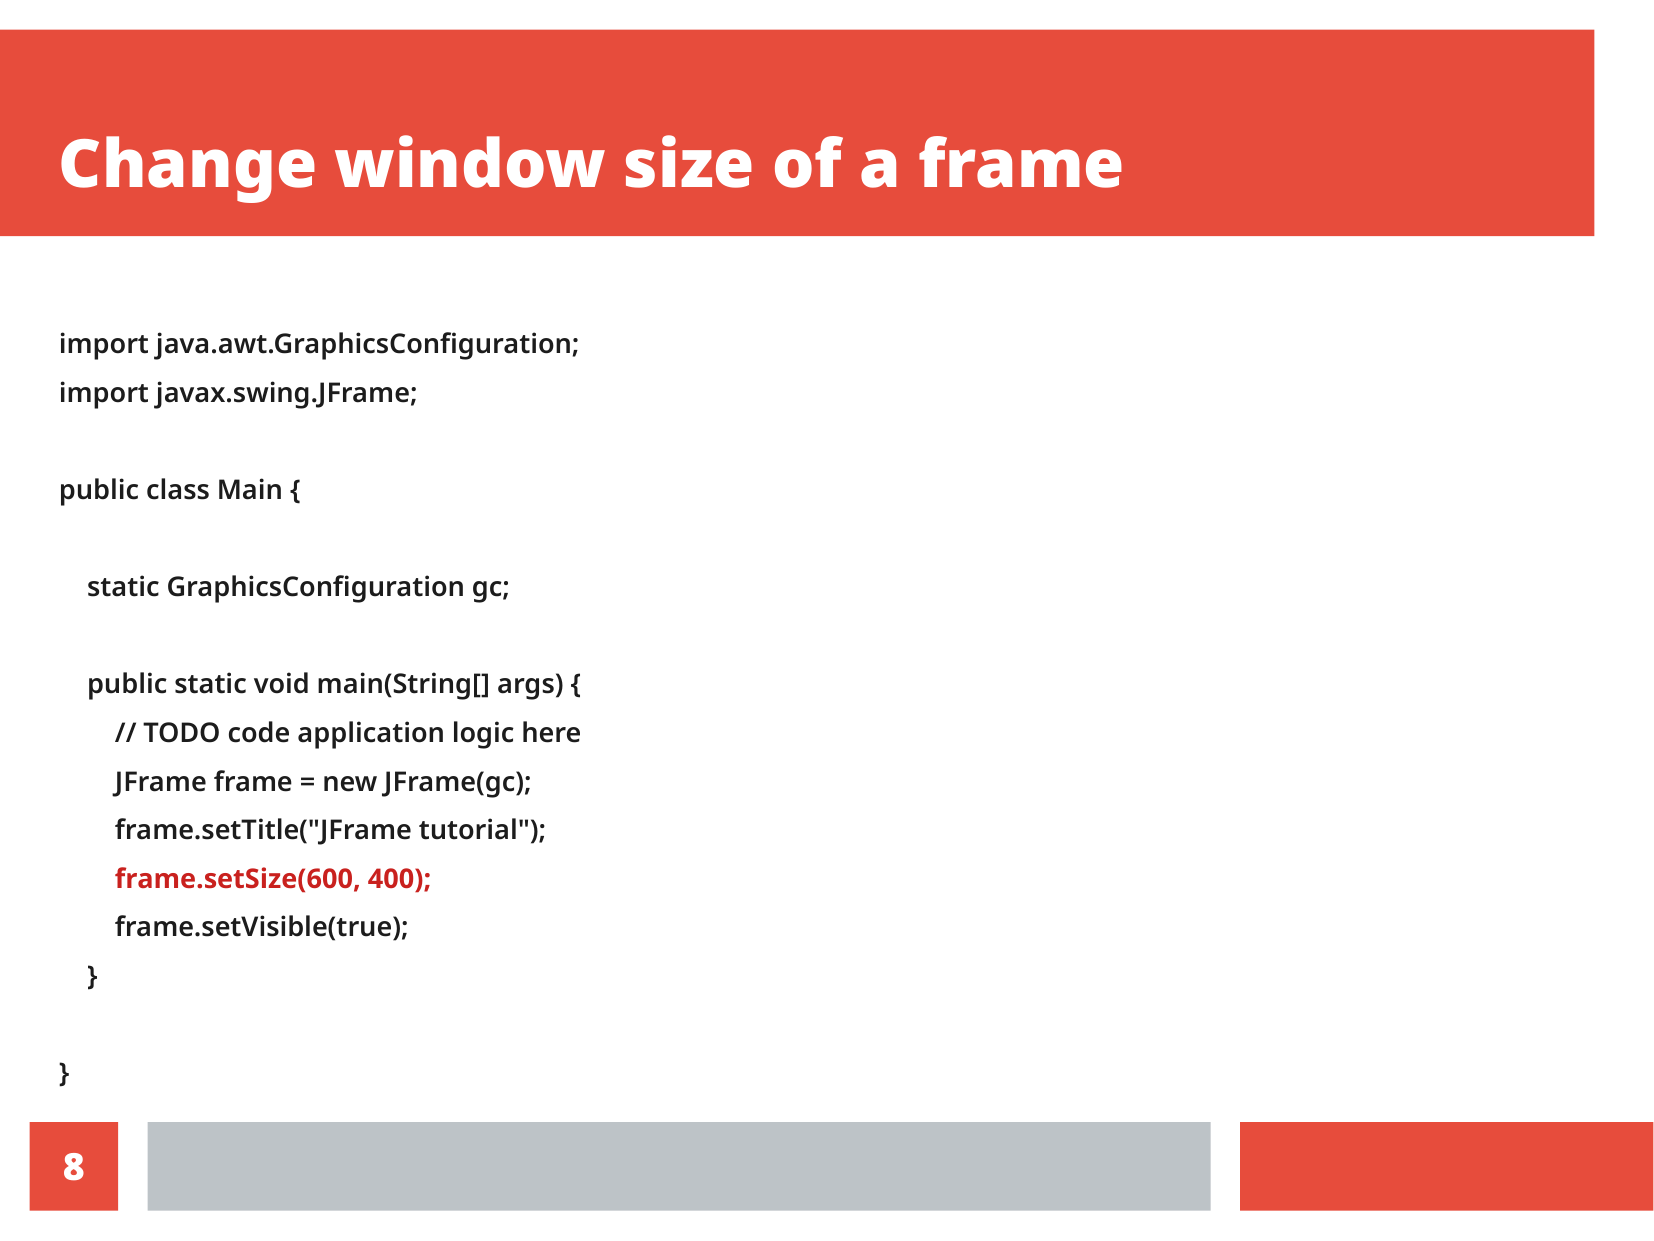

# Change window size of a frame
import java.awt.GraphicsConfiguration;
import javax.swing.JFrame;
public class Main {
 static GraphicsConfiguration gc;
 public static void main(String[] args) {
 // TODO code application logic here
 JFrame frame = new JFrame(gc);
 frame.setTitle("JFrame tutorial");
 frame.setSize(600, 400);
 frame.setVisible(true);
 }
}
8